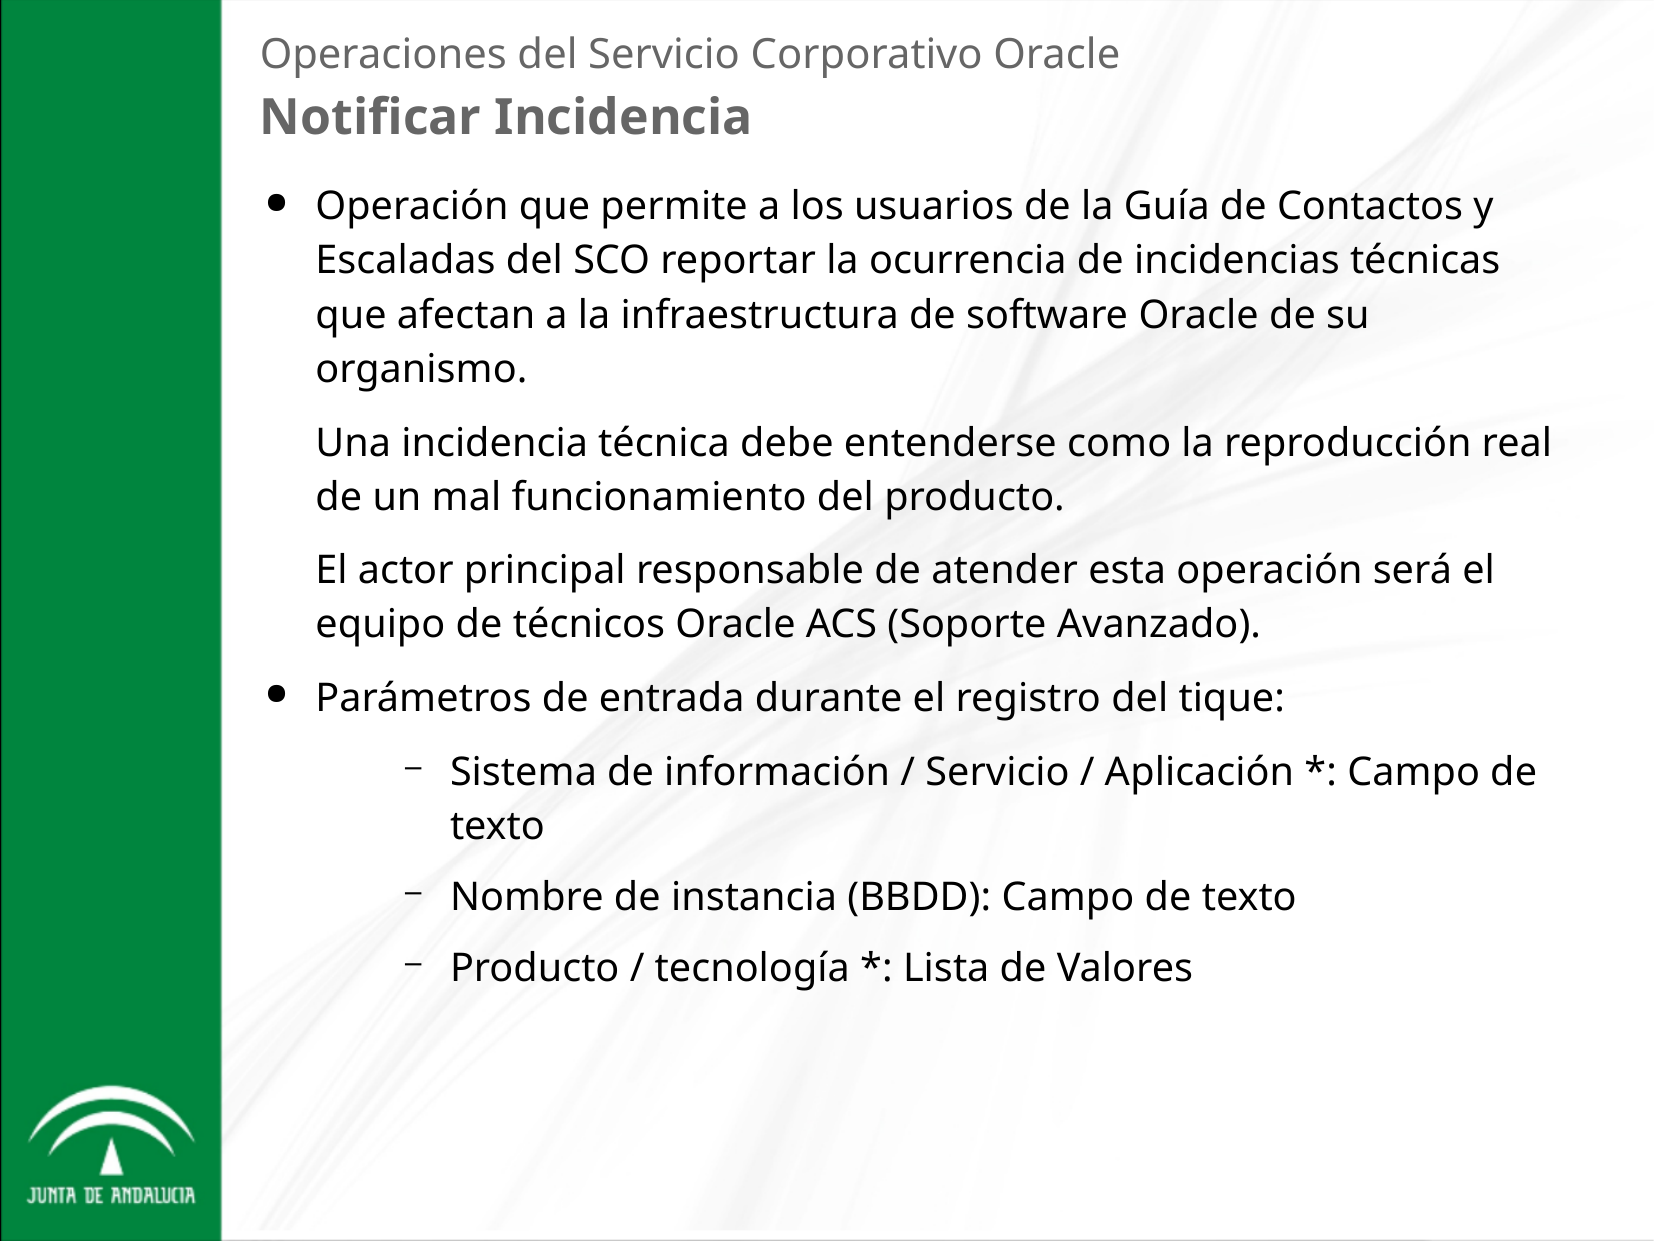

# Operaciones del Servicio Corporativo Oracle Notificar Incidencia
Operación que permite a los usuarios de la Guía de Contactos y Escaladas del SCO reportar la ocurrencia de incidencias técnicas que afectan a la infraestructura de software Oracle de su organismo.
Una incidencia técnica debe entenderse como la reproducción real de un mal funcionamiento del producto.
El actor principal responsable de atender esta operación será el equipo de técnicos Oracle ACS (Soporte Avanzado).
Parámetros de entrada durante el registro del tique:
Sistema de información / Servicio / Aplicación *: Campo de texto
Nombre de instancia (BBDD): Campo de texto
Producto / tecnología *: Lista de Valores